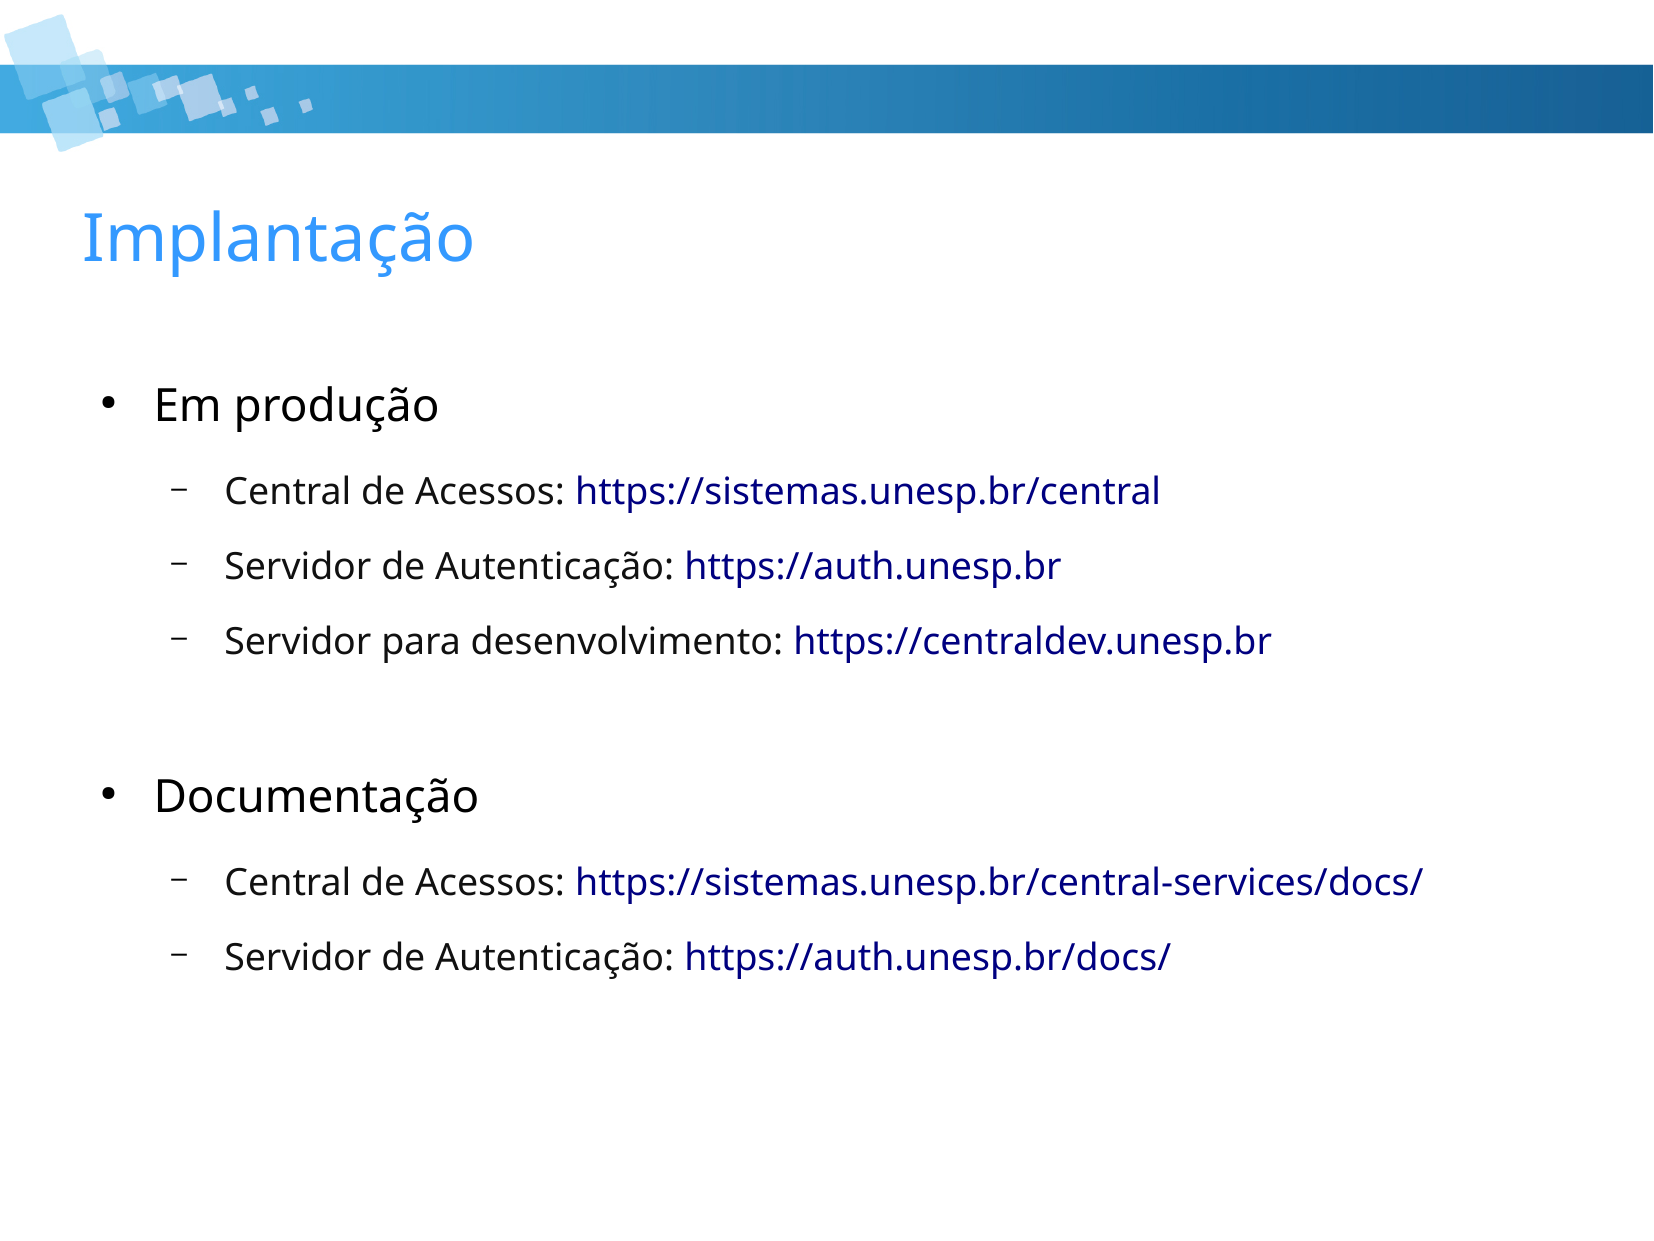

# Implantação
Em produção
Central de Acessos: https://sistemas.unesp.br/central
Servidor de Autenticação: https://auth.unesp.br
Servidor para desenvolvimento: https://centraldev.unesp.br
Documentação
Central de Acessos: https://sistemas.unesp.br/central-services/docs/
Servidor de Autenticação: https://auth.unesp.br/docs/